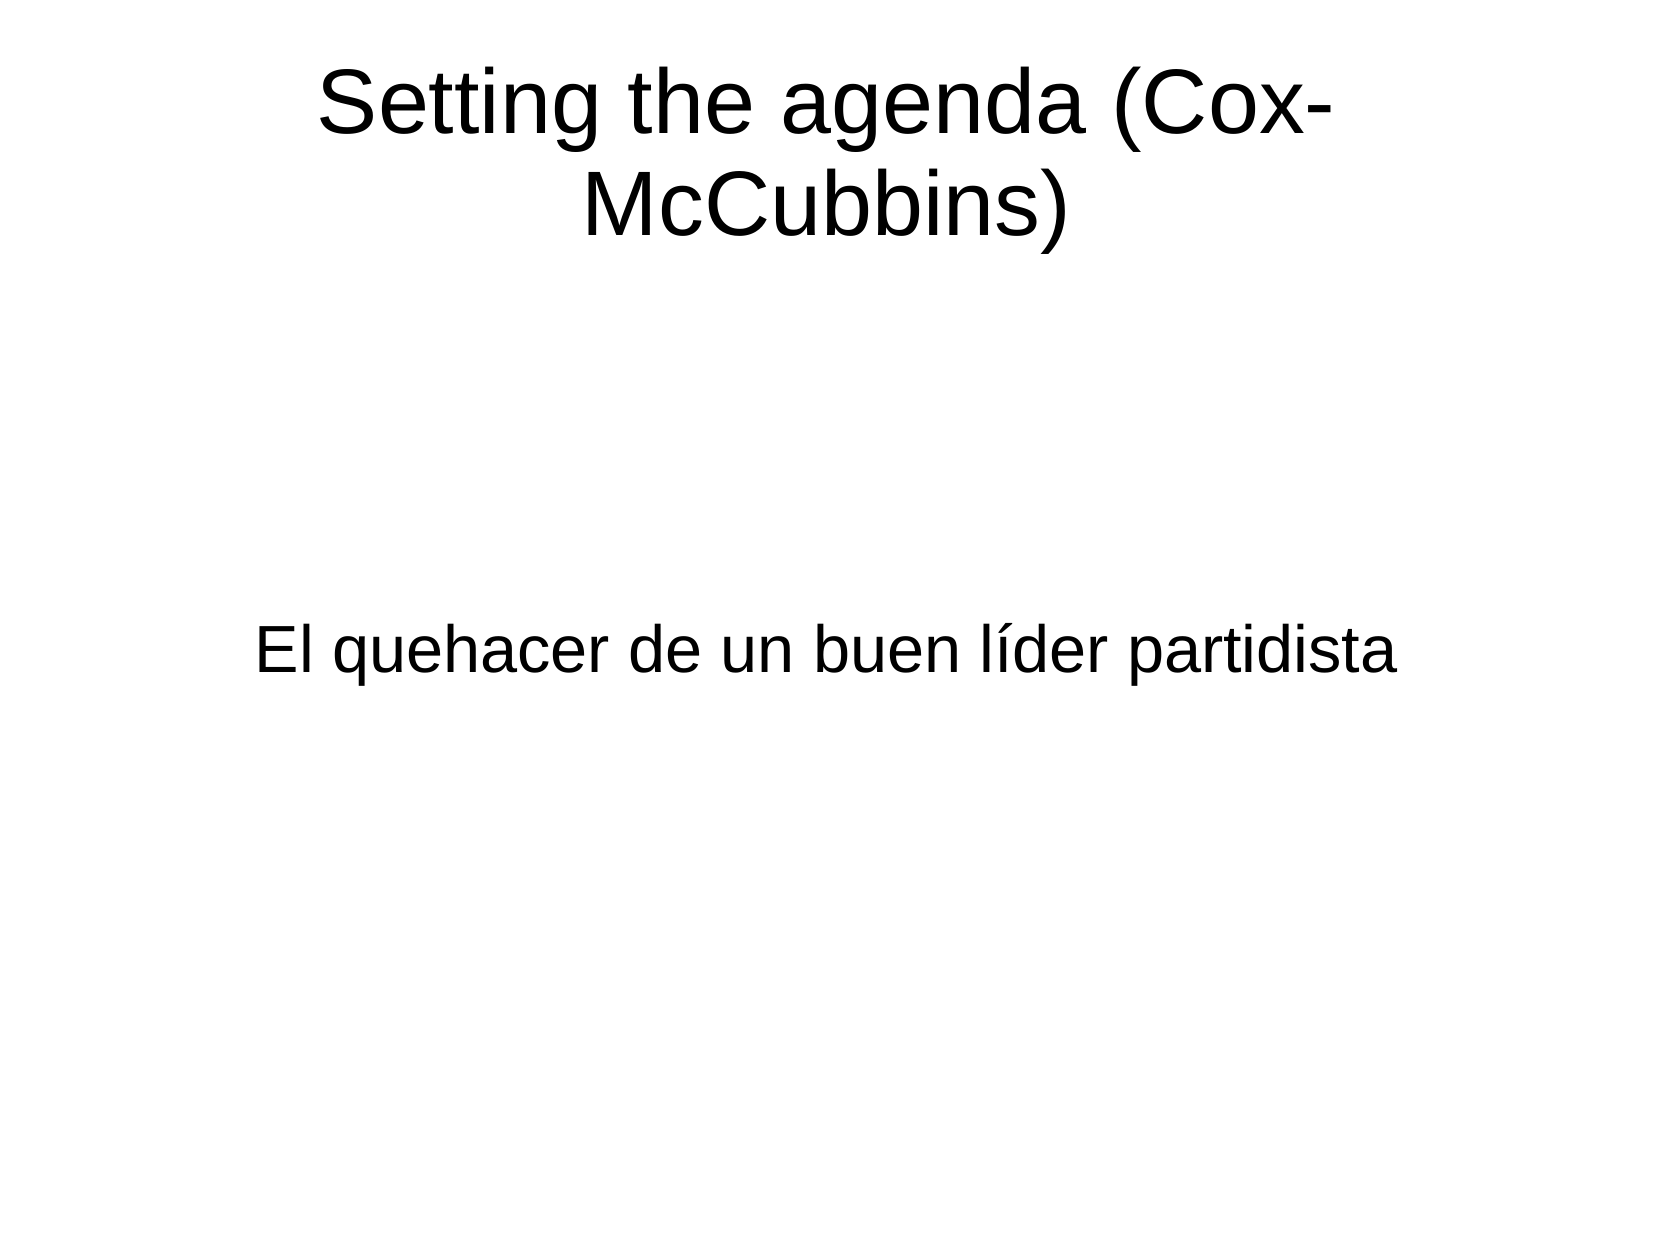

# Setting the agenda (Cox-McCubbins)
El quehacer de un buen líder partidista